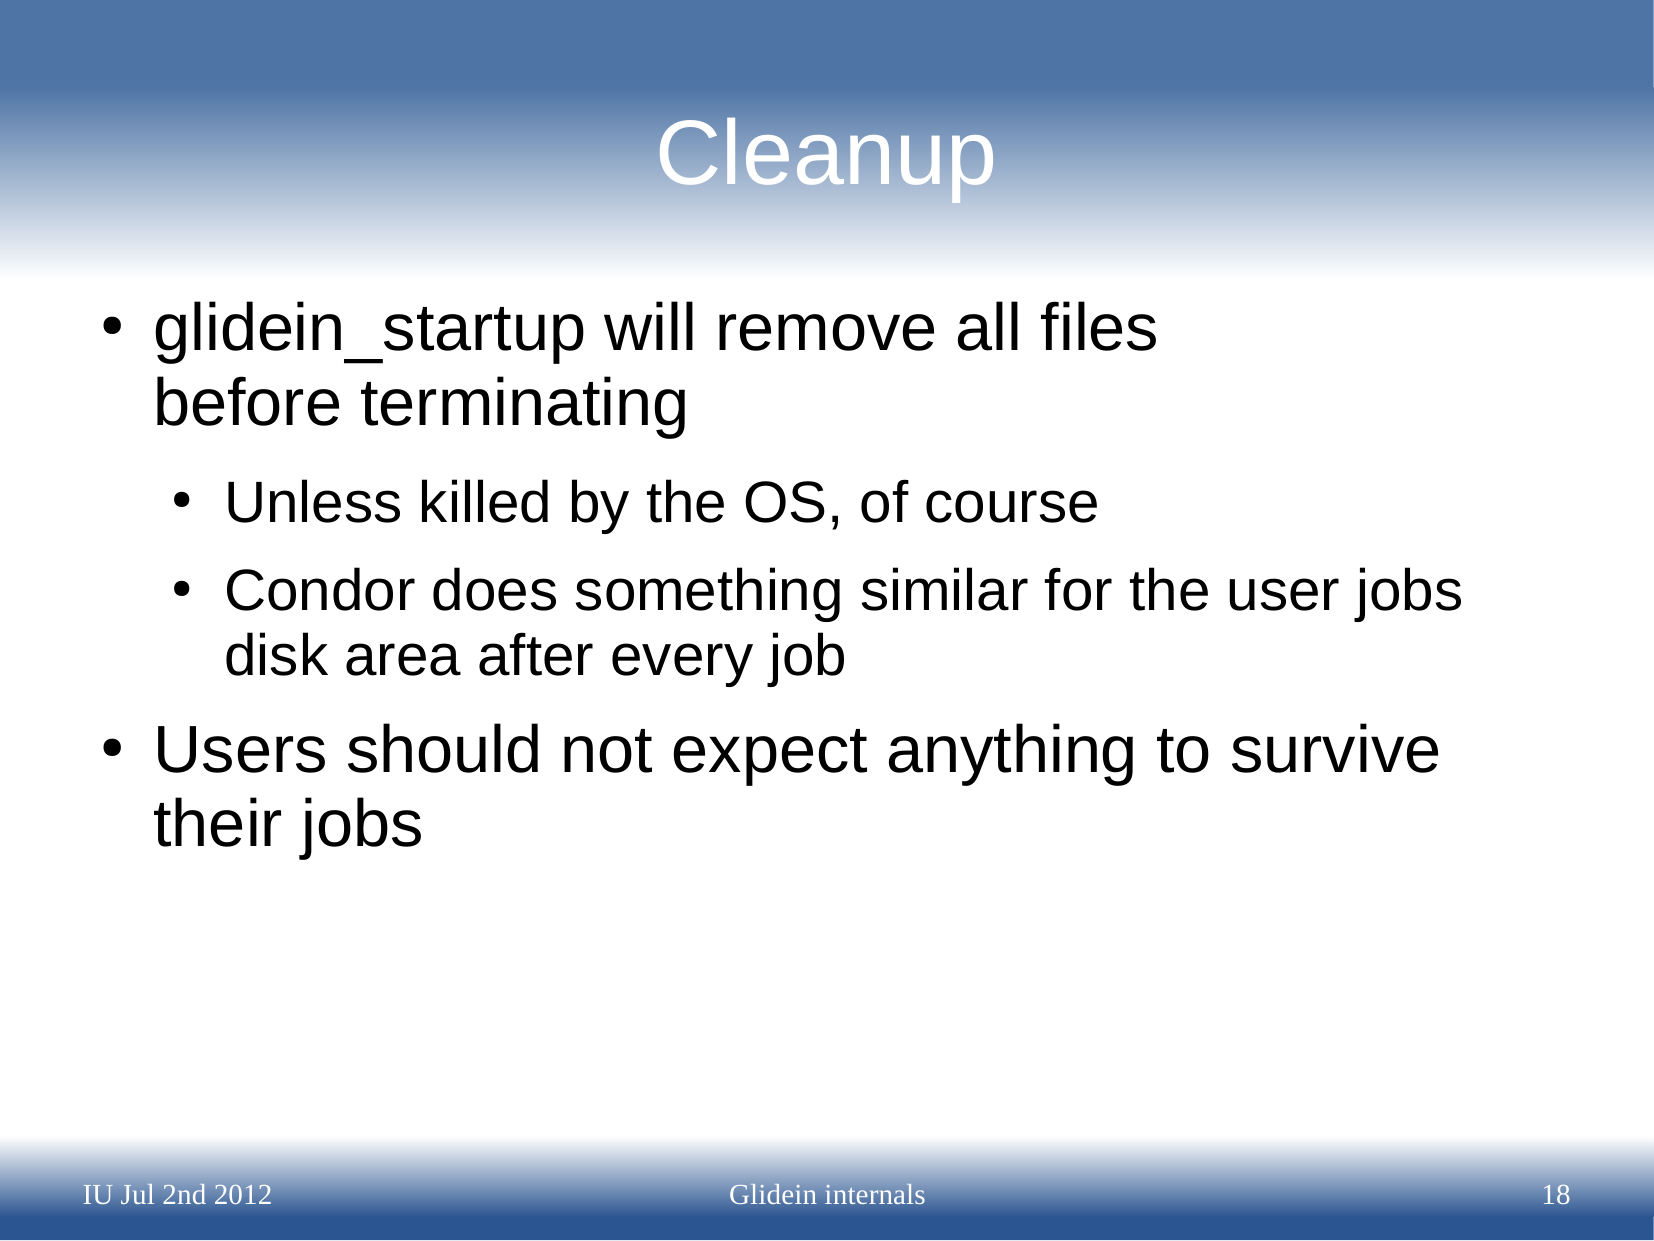

# Cleanup
glidein_startup will remove all files before terminating
Unless killed by the OS, of course
Condor does something similar for the user jobs disk area after every job
Users should not expect anything to survive their jobs
IU Jul 2nd 2012
Glidein internals
18